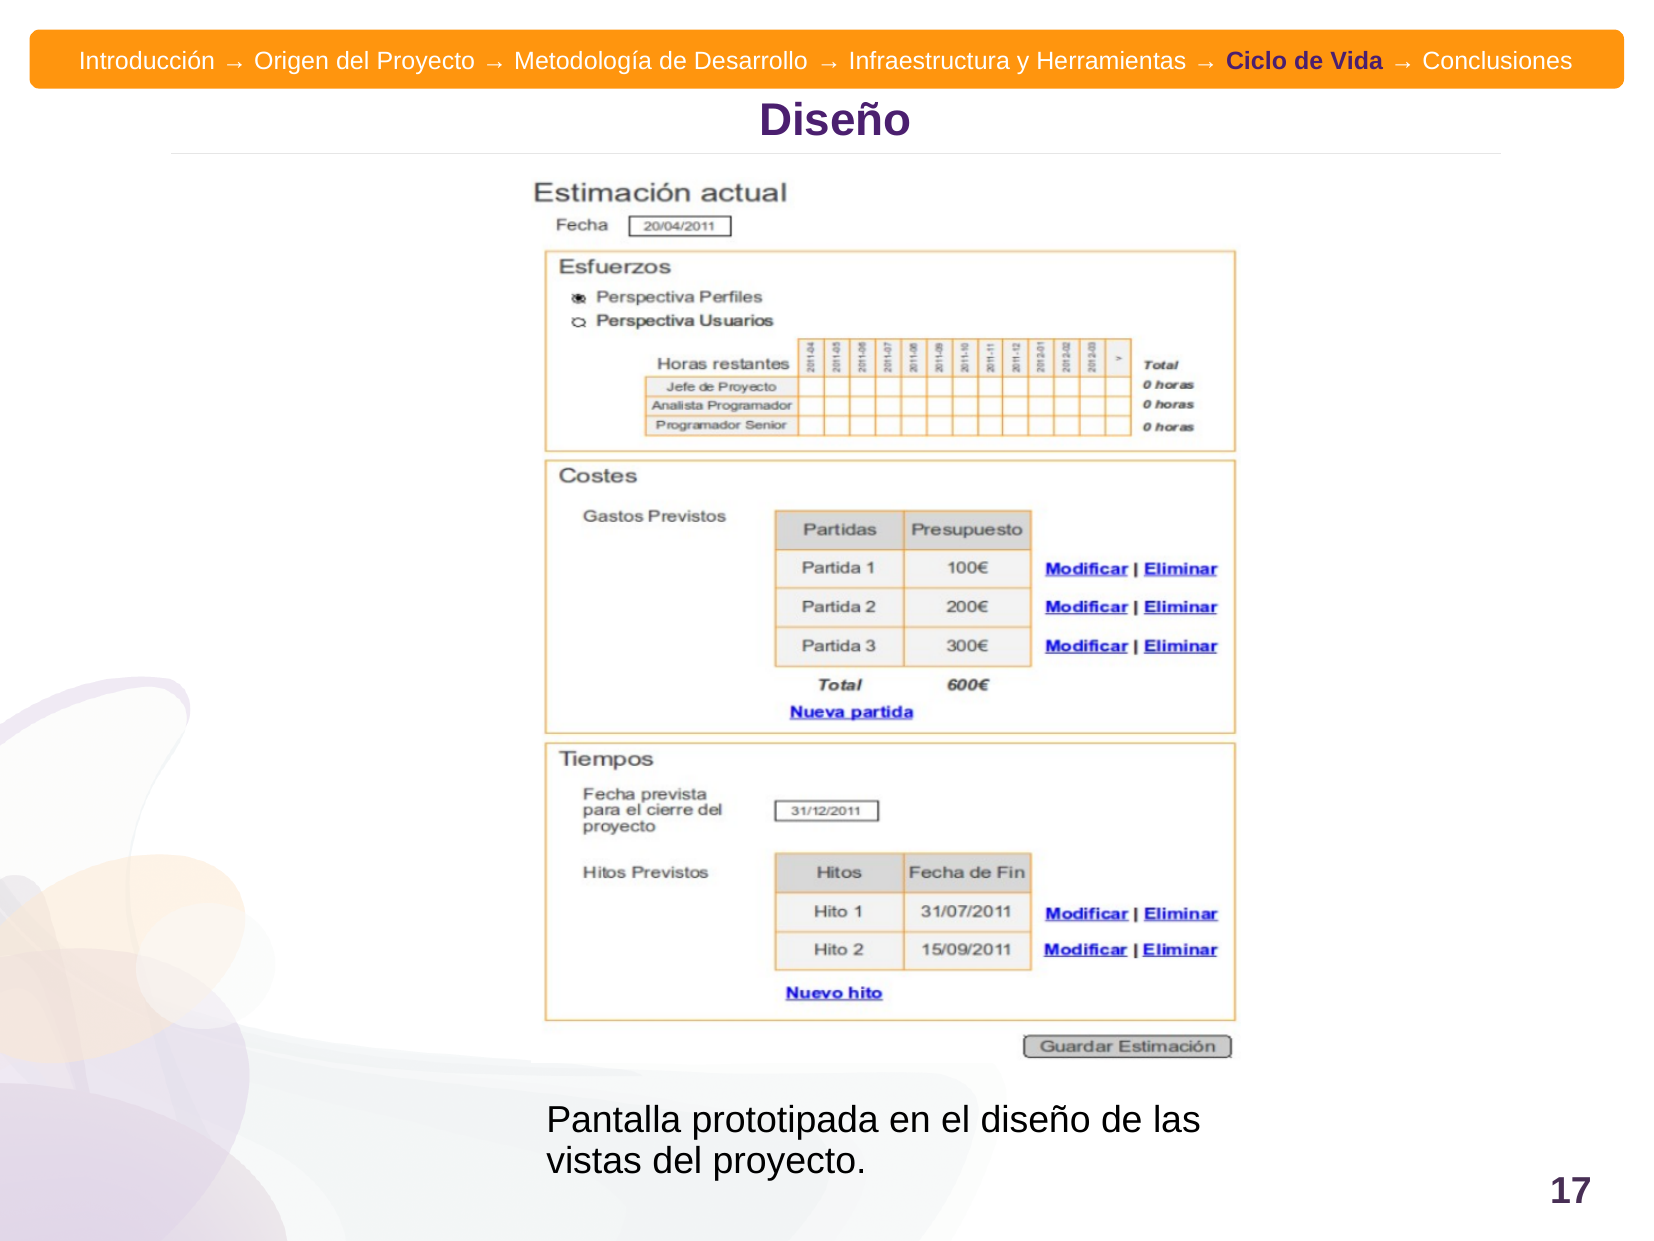

Introducción → Origen del Proyecto → Metodología de Desarrollo → Infraestructura y Herramientas → Ciclo de Vida → Conclusiones
Diseño
#
Pantalla prototipada en el diseño de las vistas del proyecto.